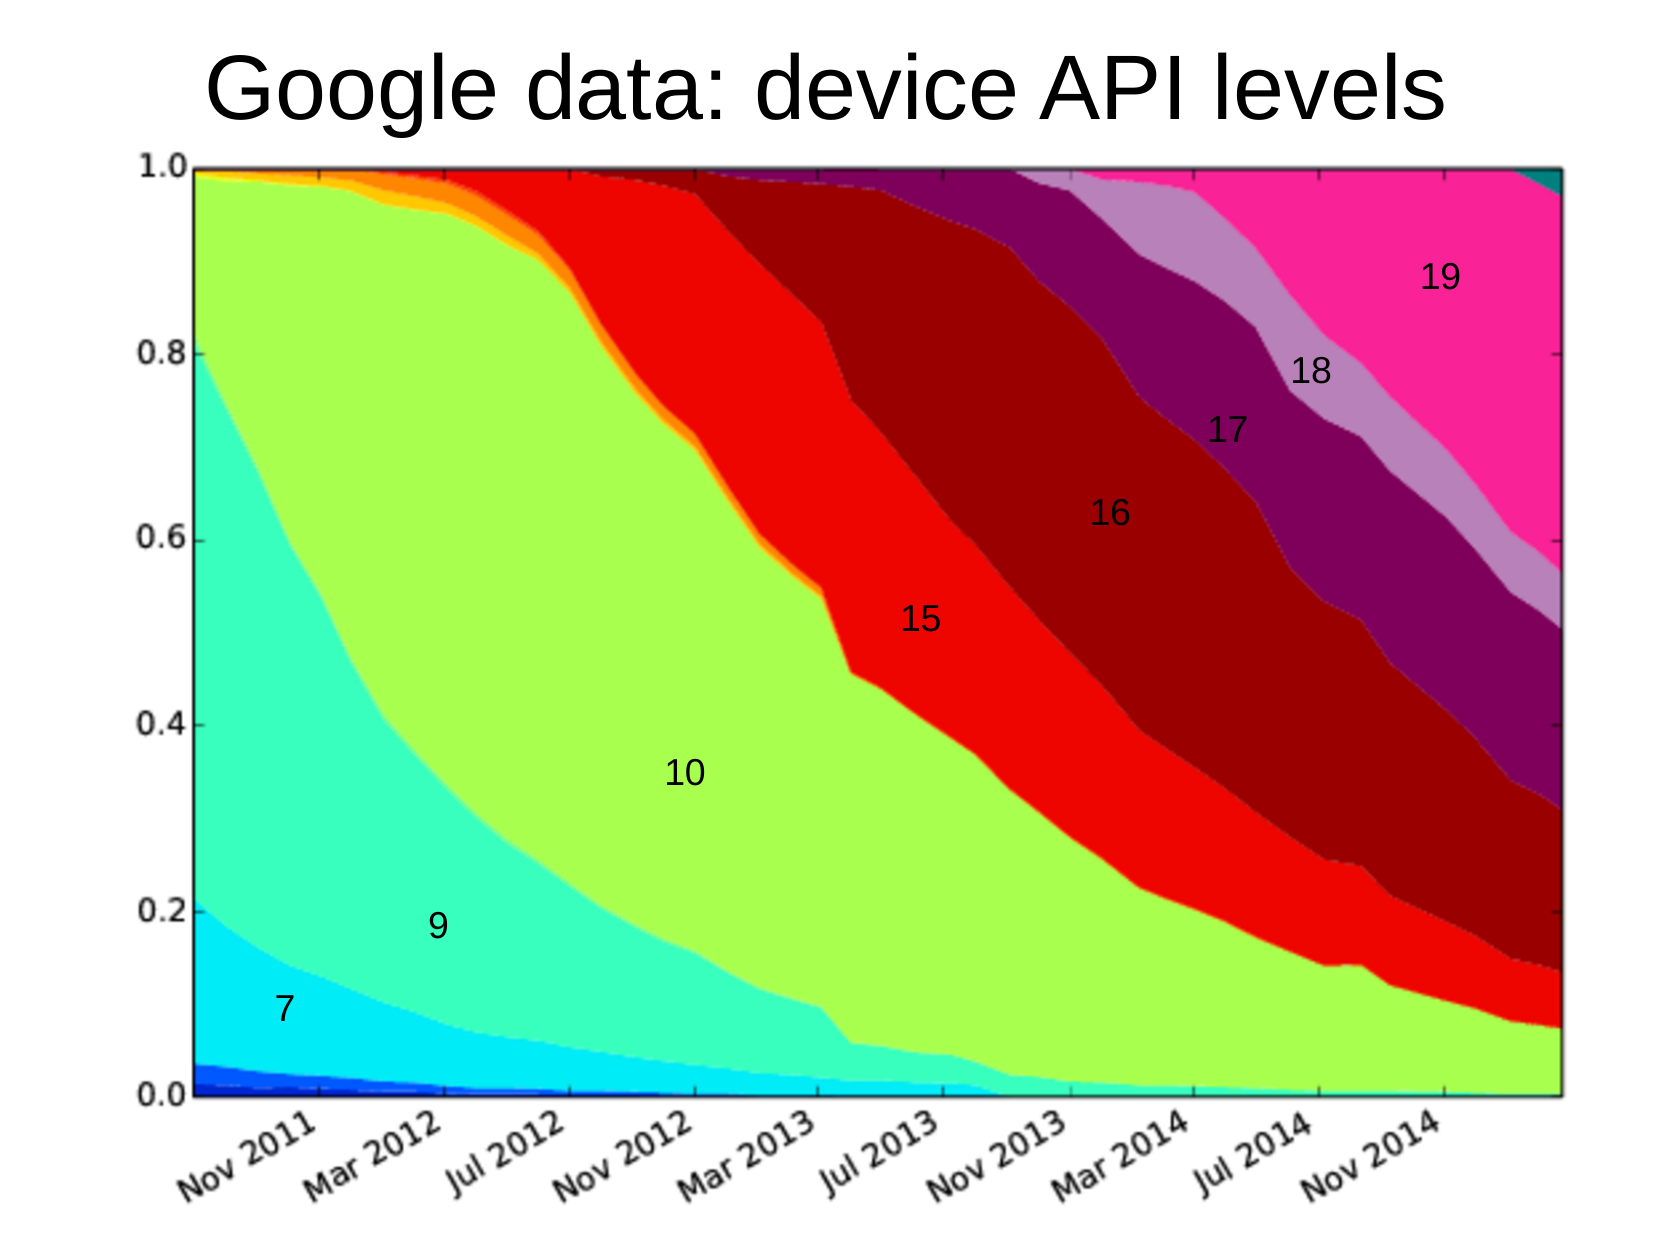

# Google data: device API levels
19
18
17
16
15
10
9
7